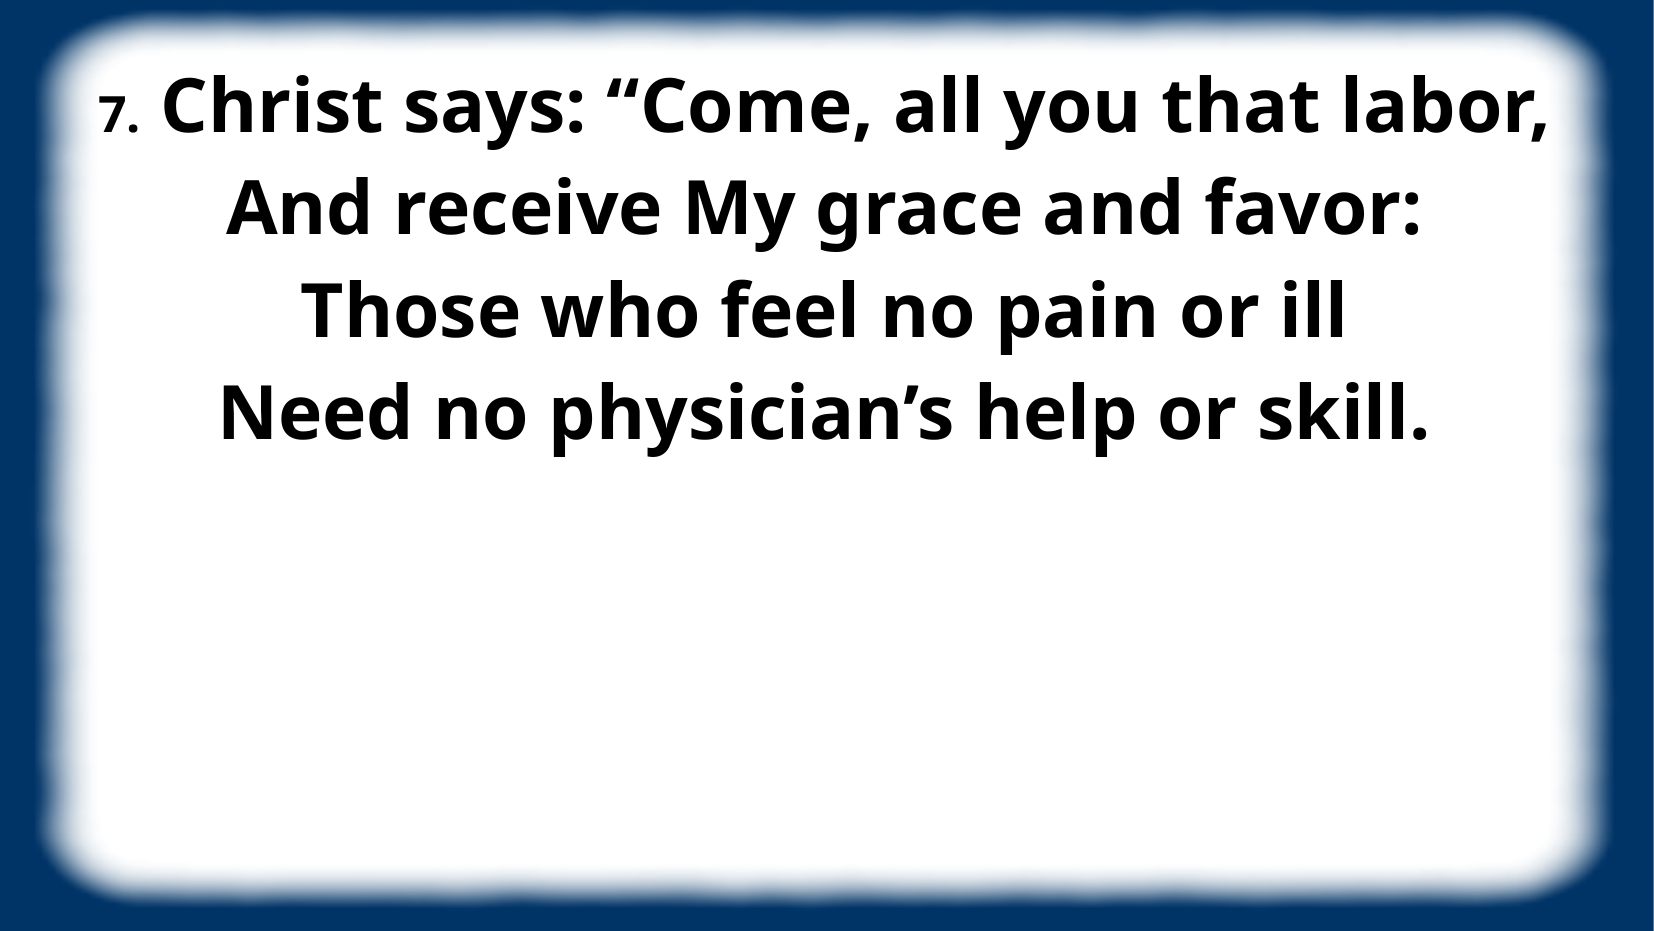

7. 	Christ says: “Come, all you that labor,
And receive My grace and favor:
Those who feel no pain or ill
Need no physician’s help or skill.